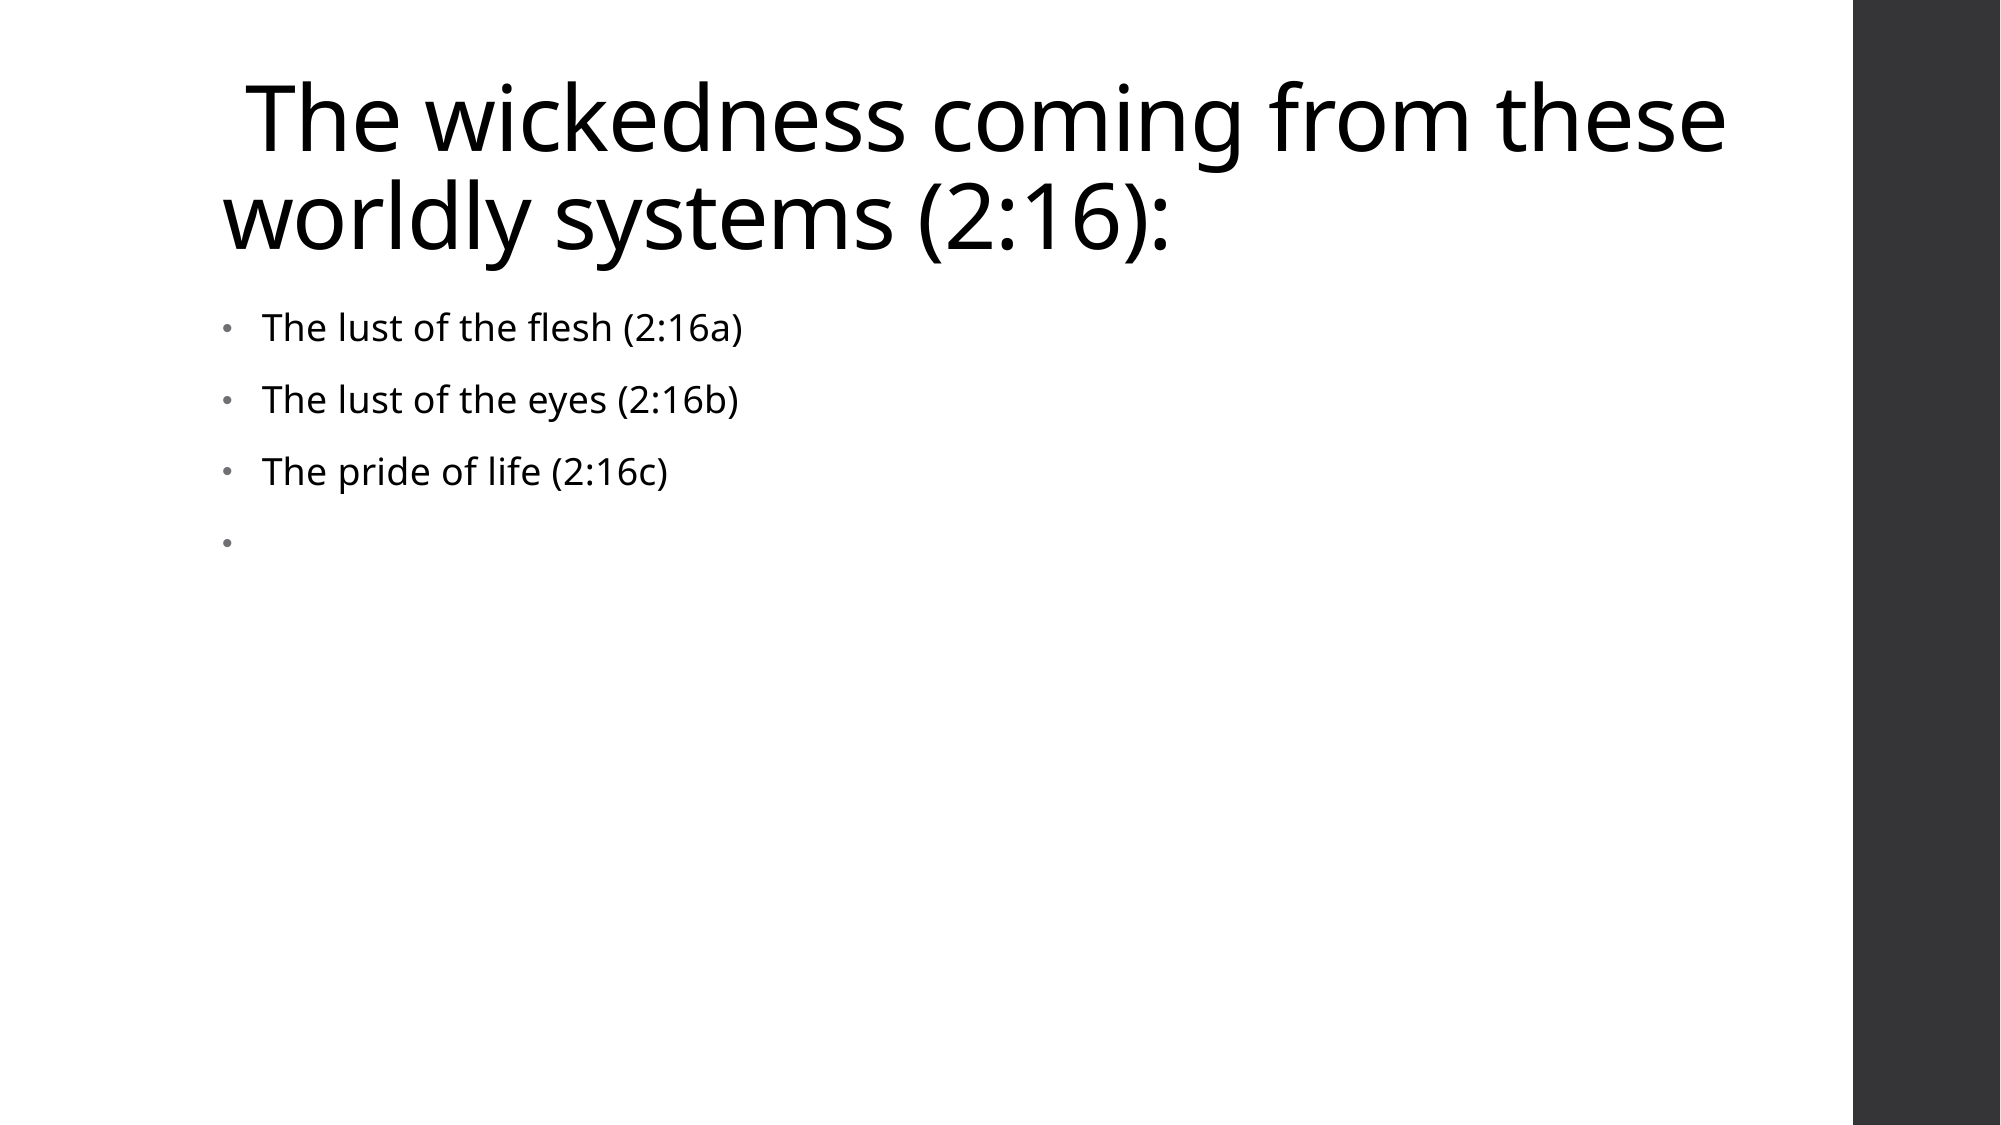

# The wickedness coming from these worldly systems (2:16):
 The lust of the flesh (2:16a)
 The lust of the eyes (2:16b)
 The pride of life (2:16c)